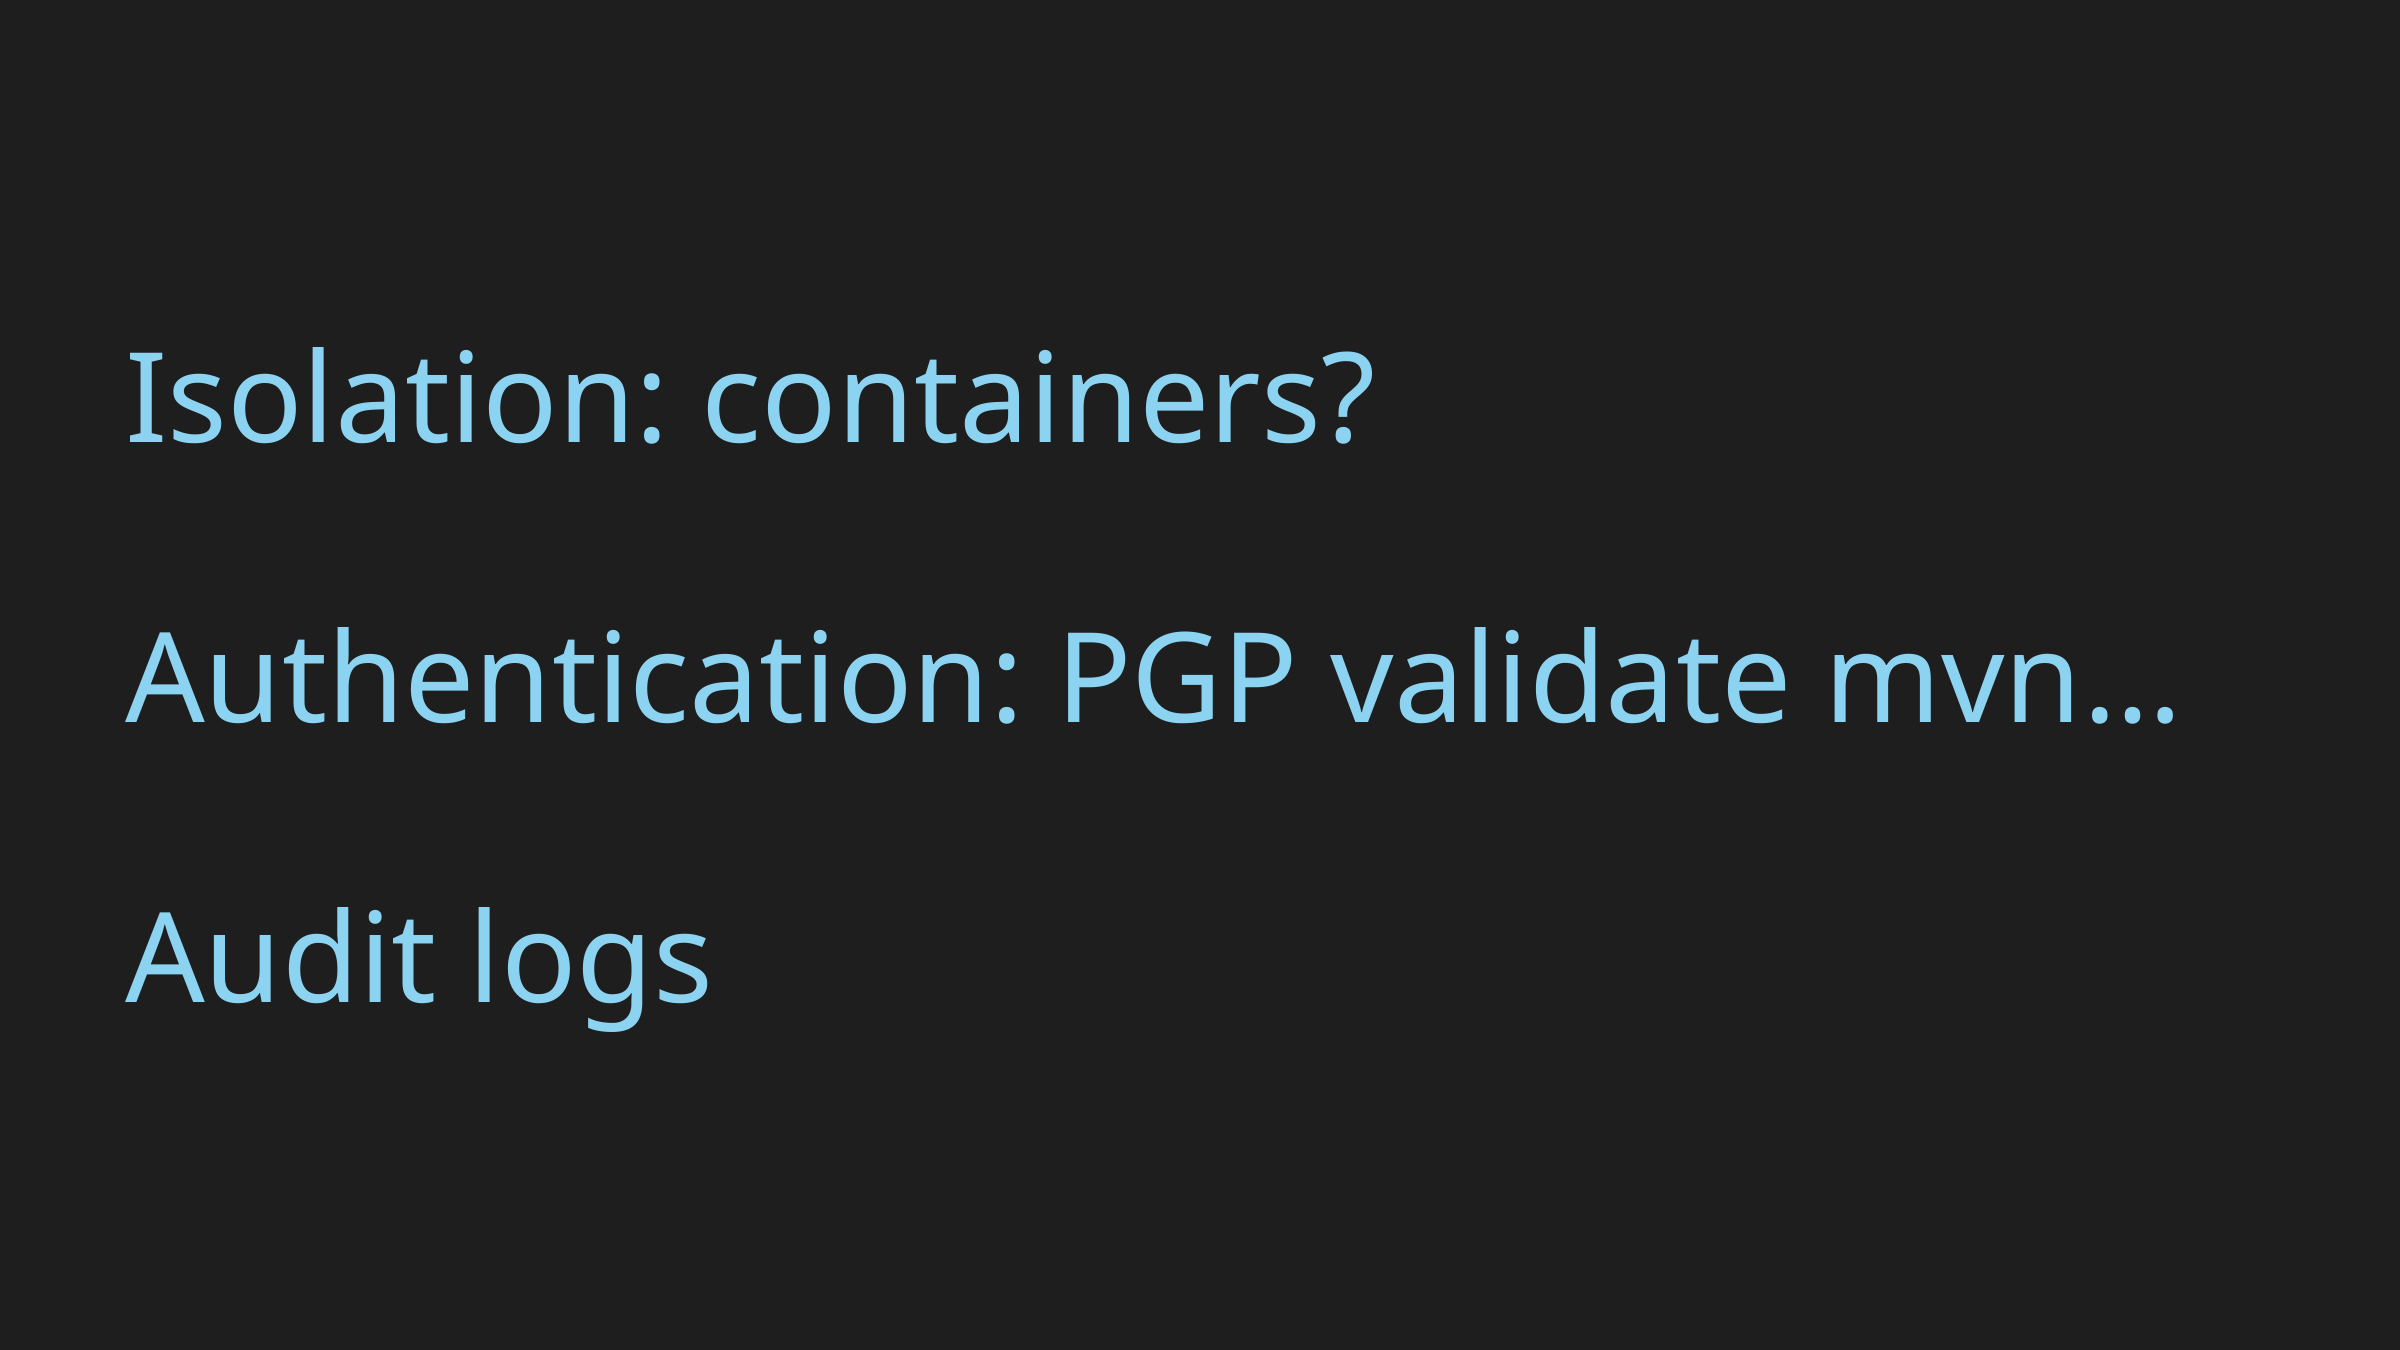

Isolation: containers?
Authentication: PGP validate mvn…
Audit logs